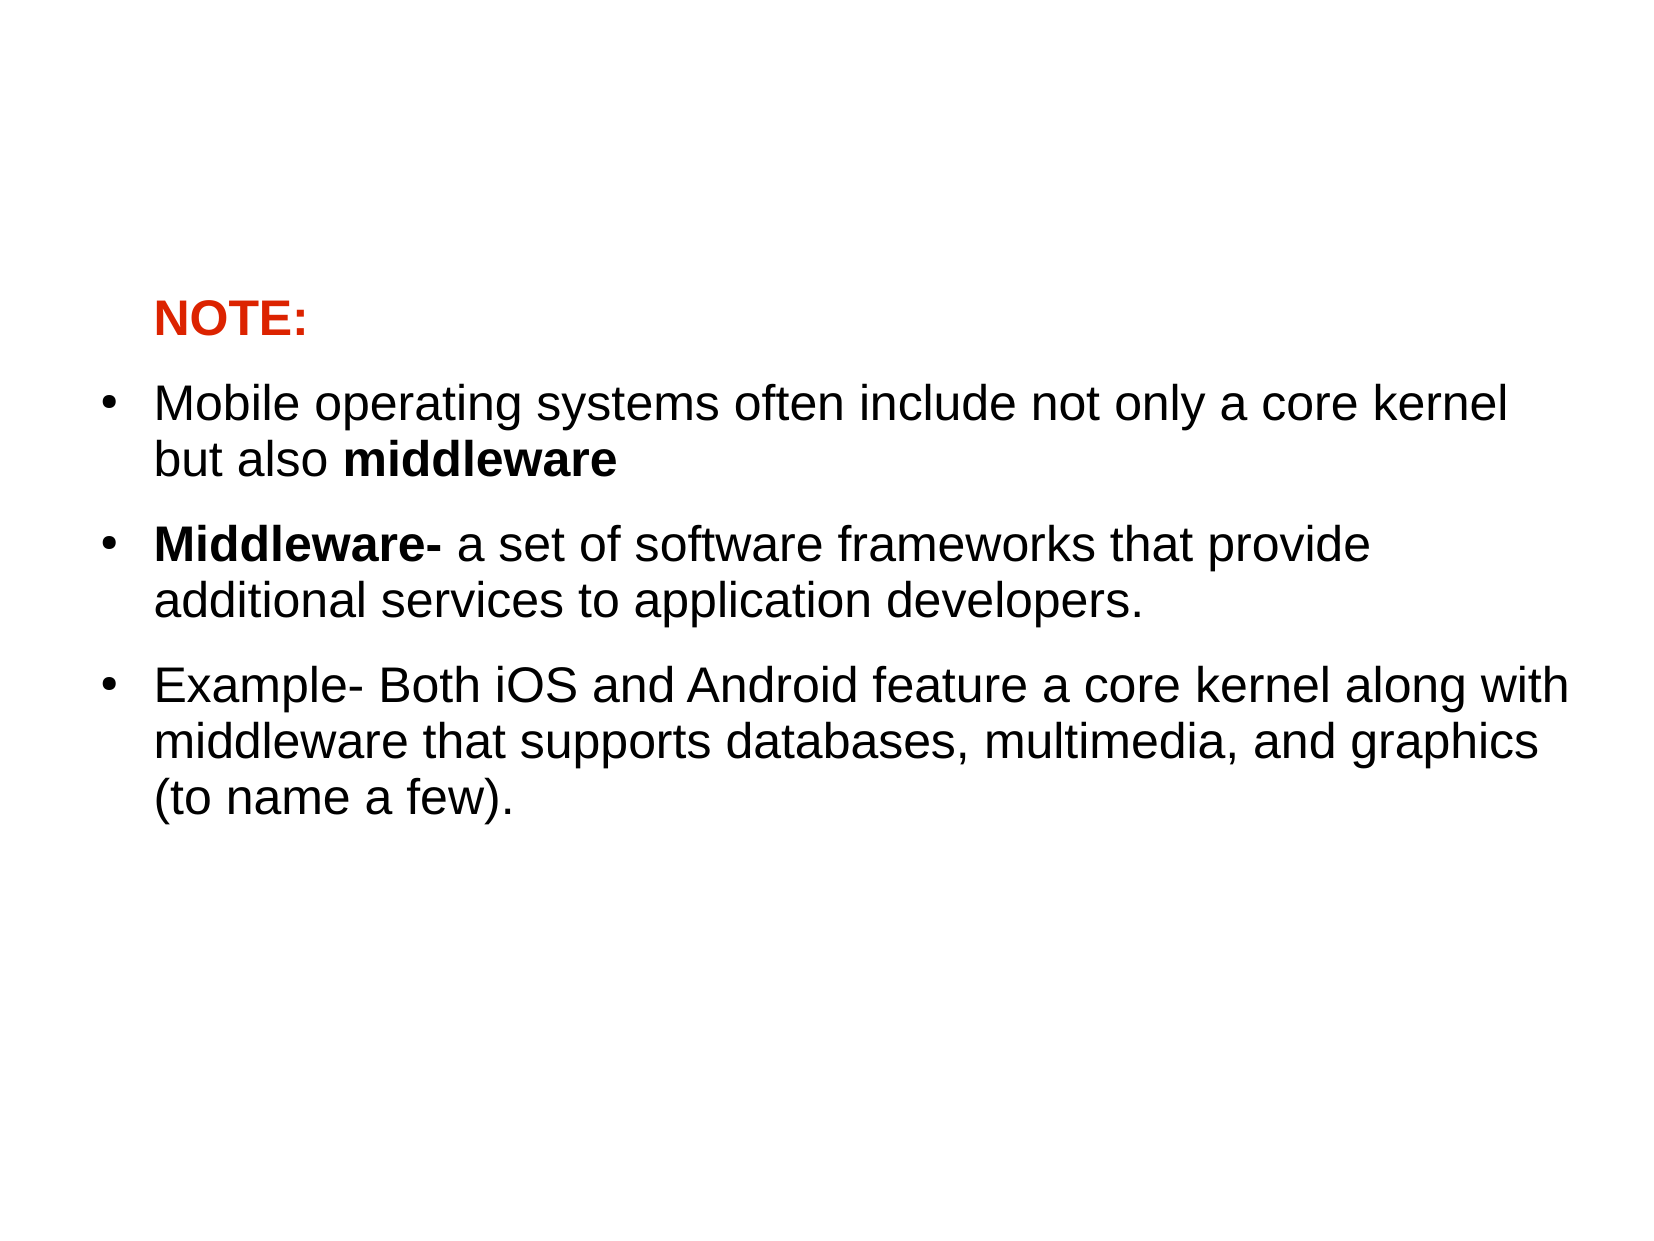

#
NOTE:
Mobile operating systems often include not only a core kernel but also middleware
Middleware- a set of software frameworks that provide additional services to application developers.
Example- Both iOS and Android feature a core kernel along with middleware that supports databases, multimedia, and graphics (to name a few).